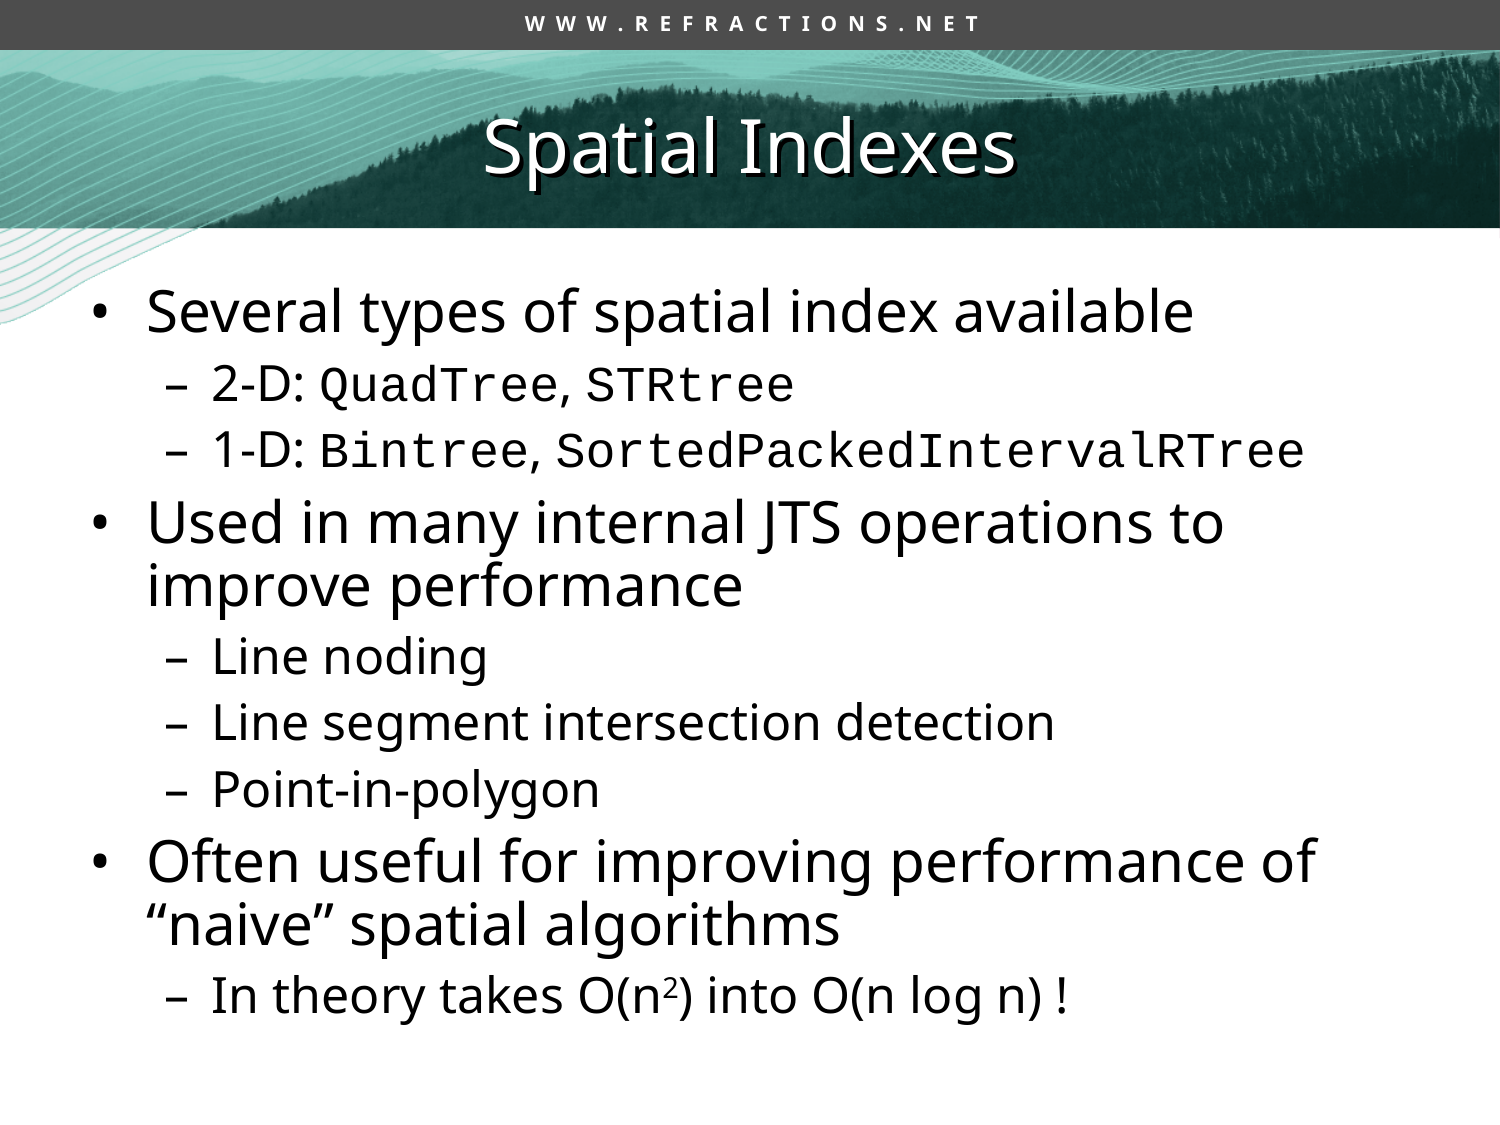

# Spatial Indexes
Several types of spatial index available
2-D: QuadTree, STRtree
1-D: Bintree, SortedPackedIntervalRTree
Used in many internal JTS operations to improve performance
Line noding
Line segment intersection detection
Point-in-polygon
Often useful for improving performance of “naive” spatial algorithms
In theory takes O(n2) into O(n log n) !